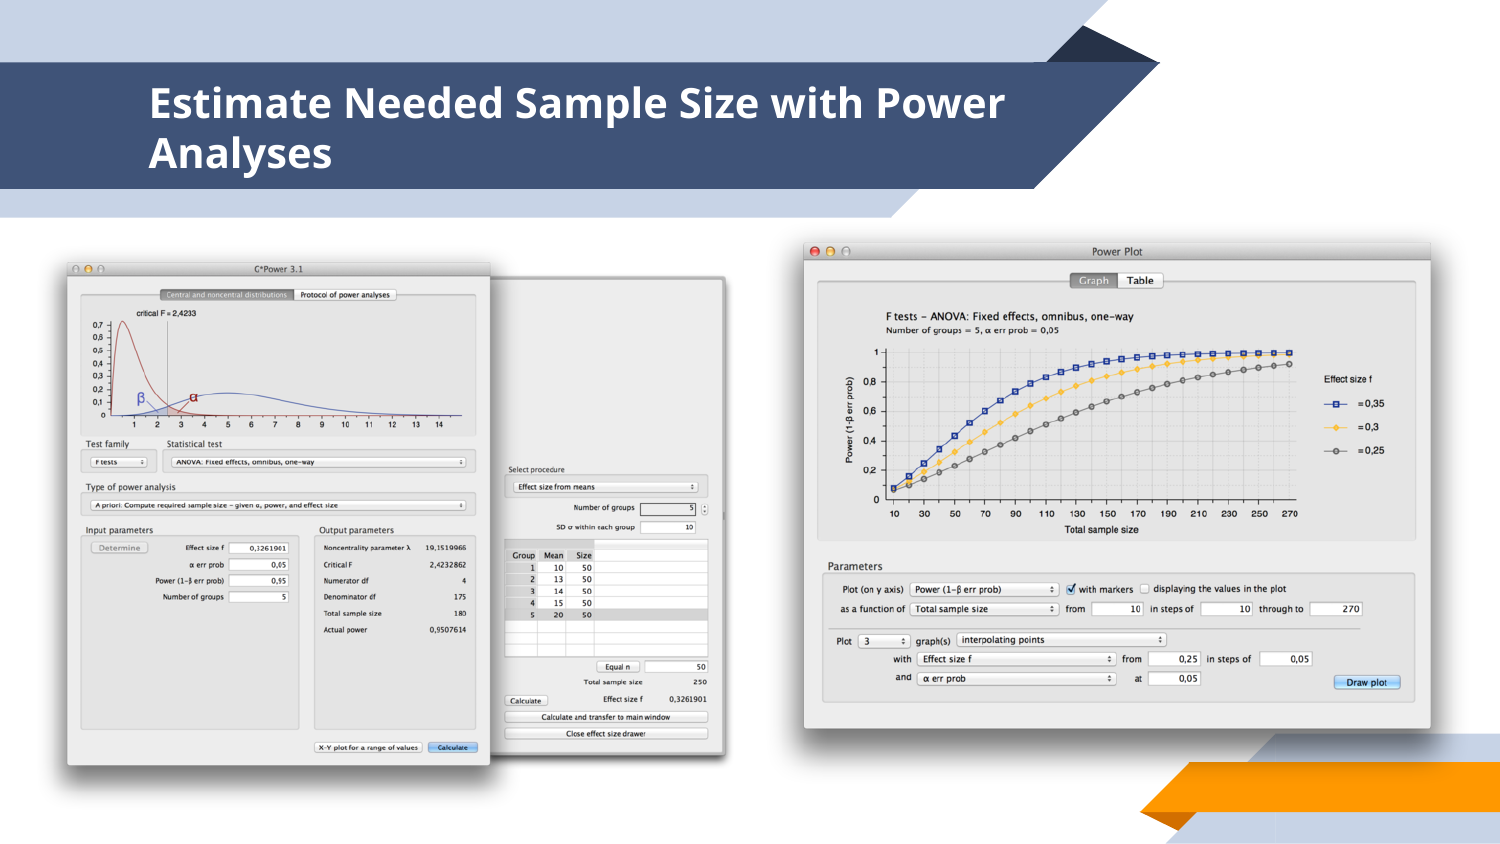

# Estimate Needed Sample Size with Power Analyses